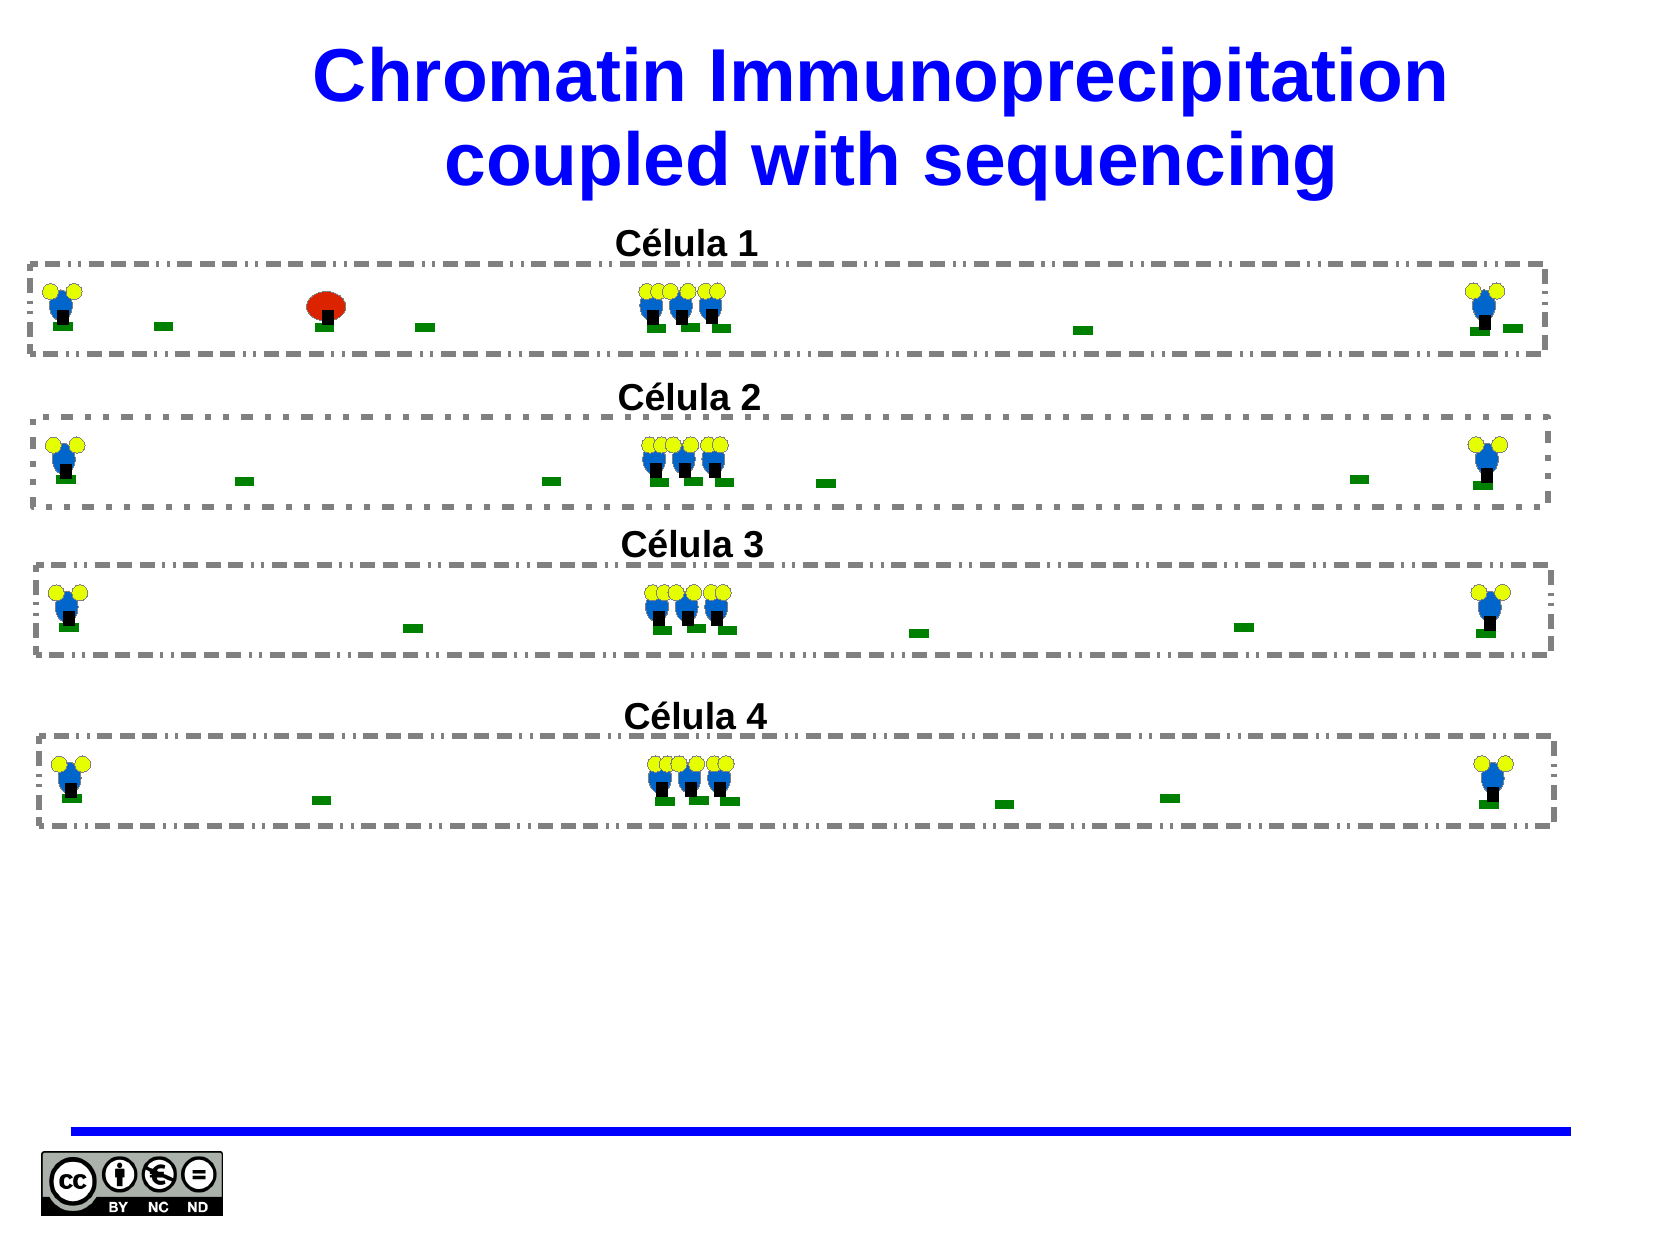

# Chromatin Immunoprecipitation coupled with sequencing
Célula 1
Célula 2
Célula 3
Célula 4